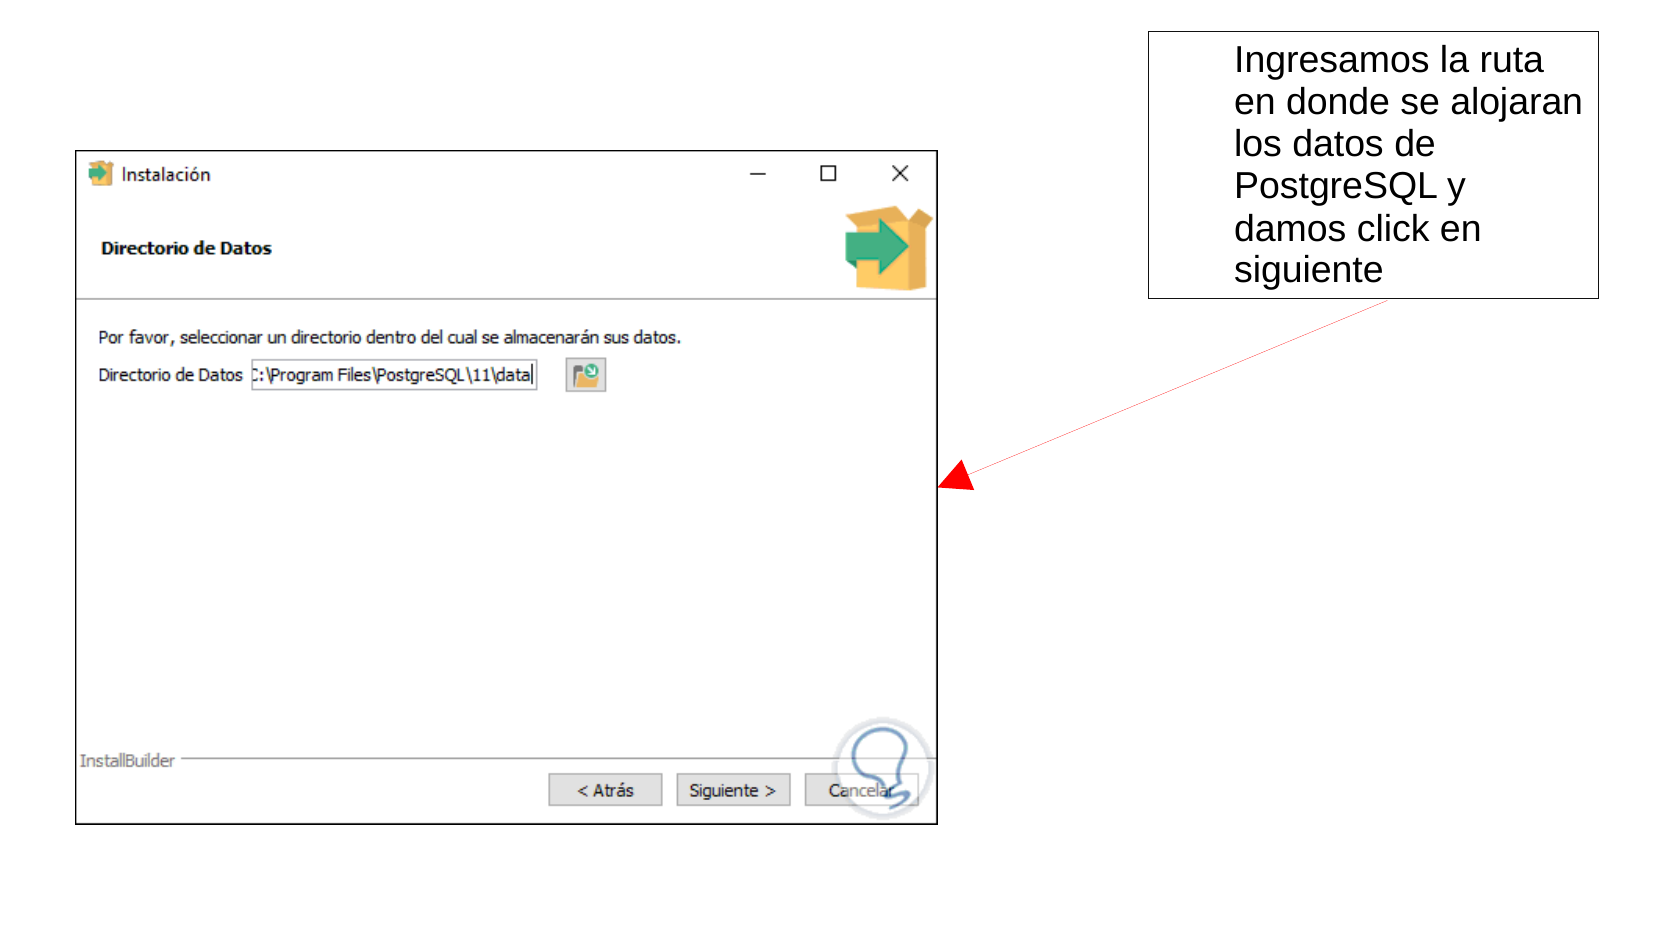

Ingresamos la ruta en donde se alojaran los datos de PostgreSQL y damos click en siguiente